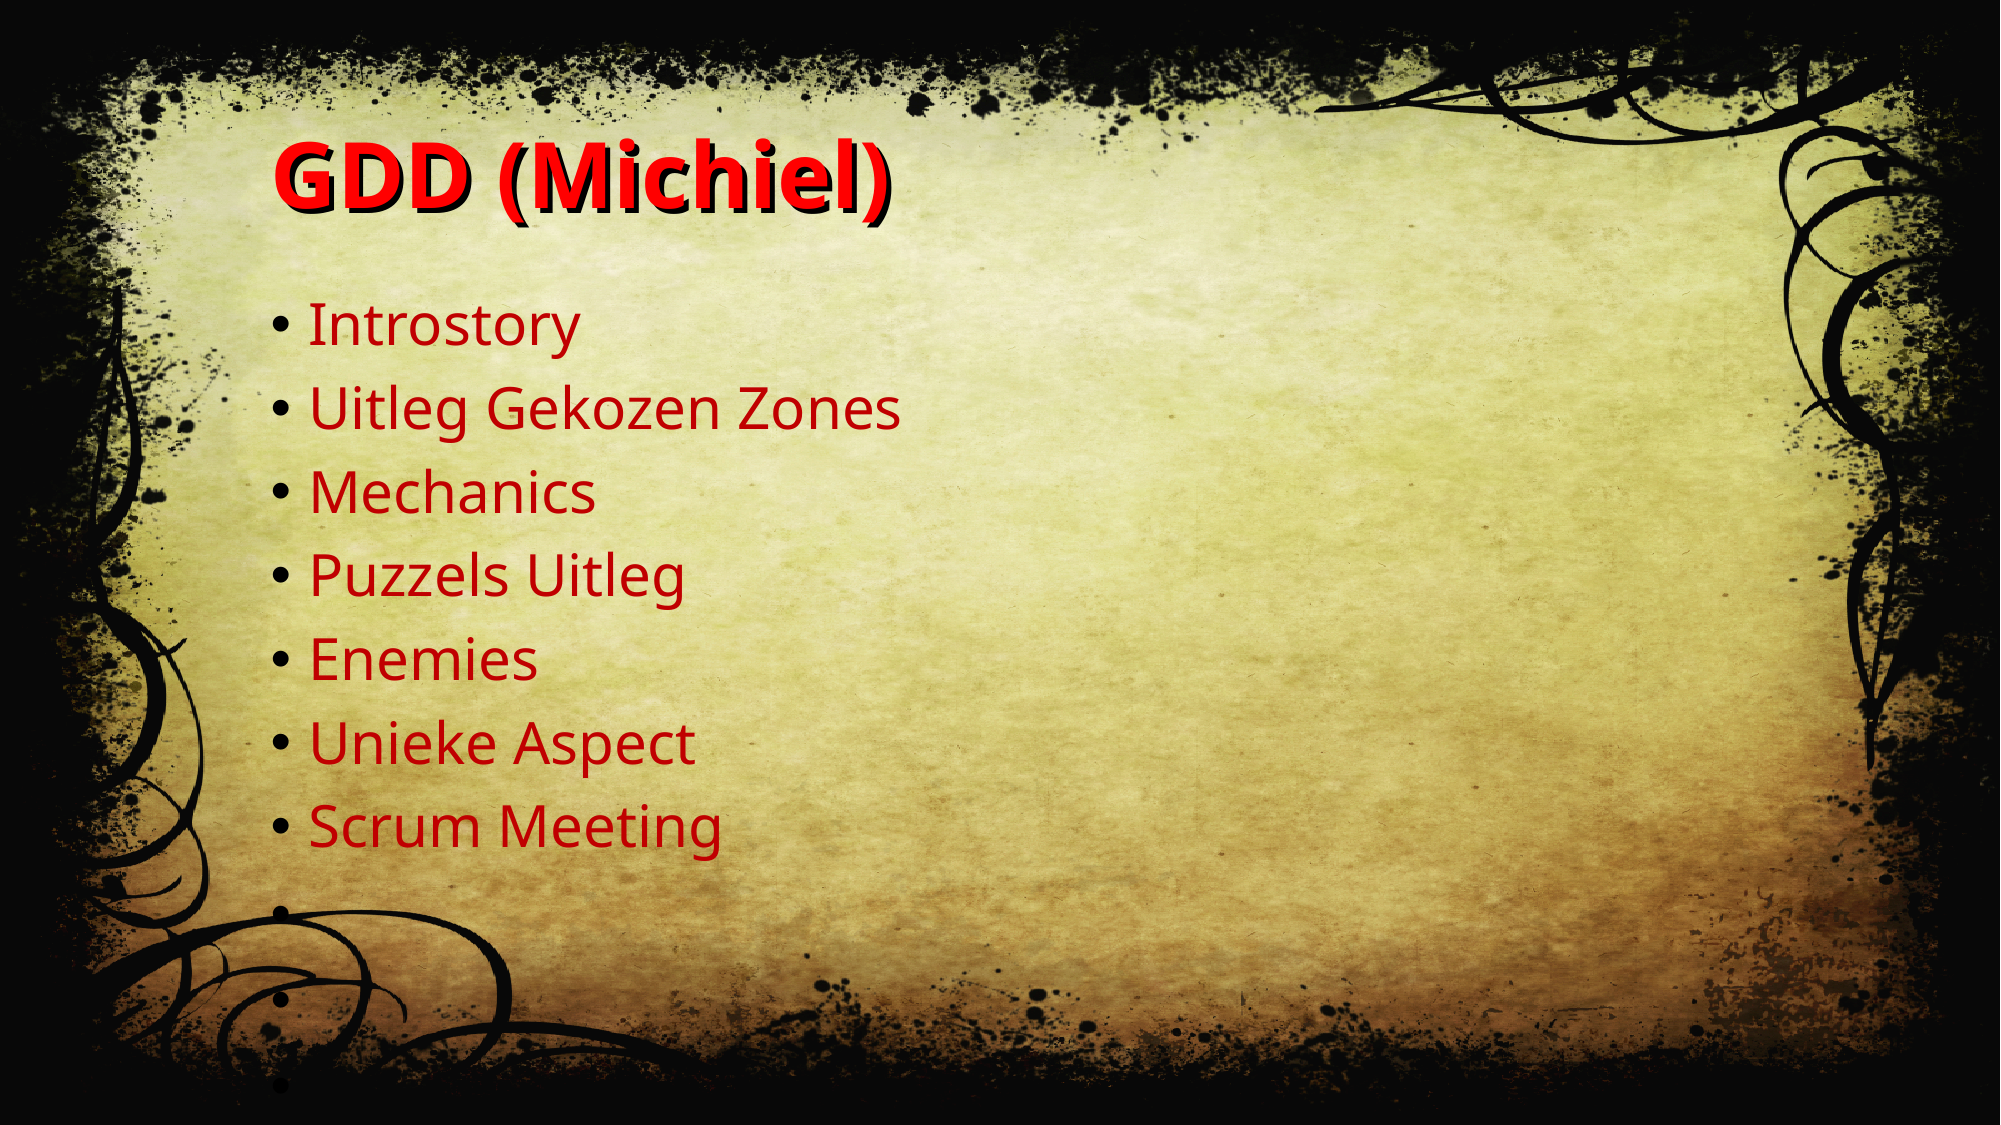

# GDD (Michiel)
Introstory
Uitleg Gekozen Zones
Mechanics
Puzzels Uitleg
Enemies
Unieke Aspect
Scrum Meeting